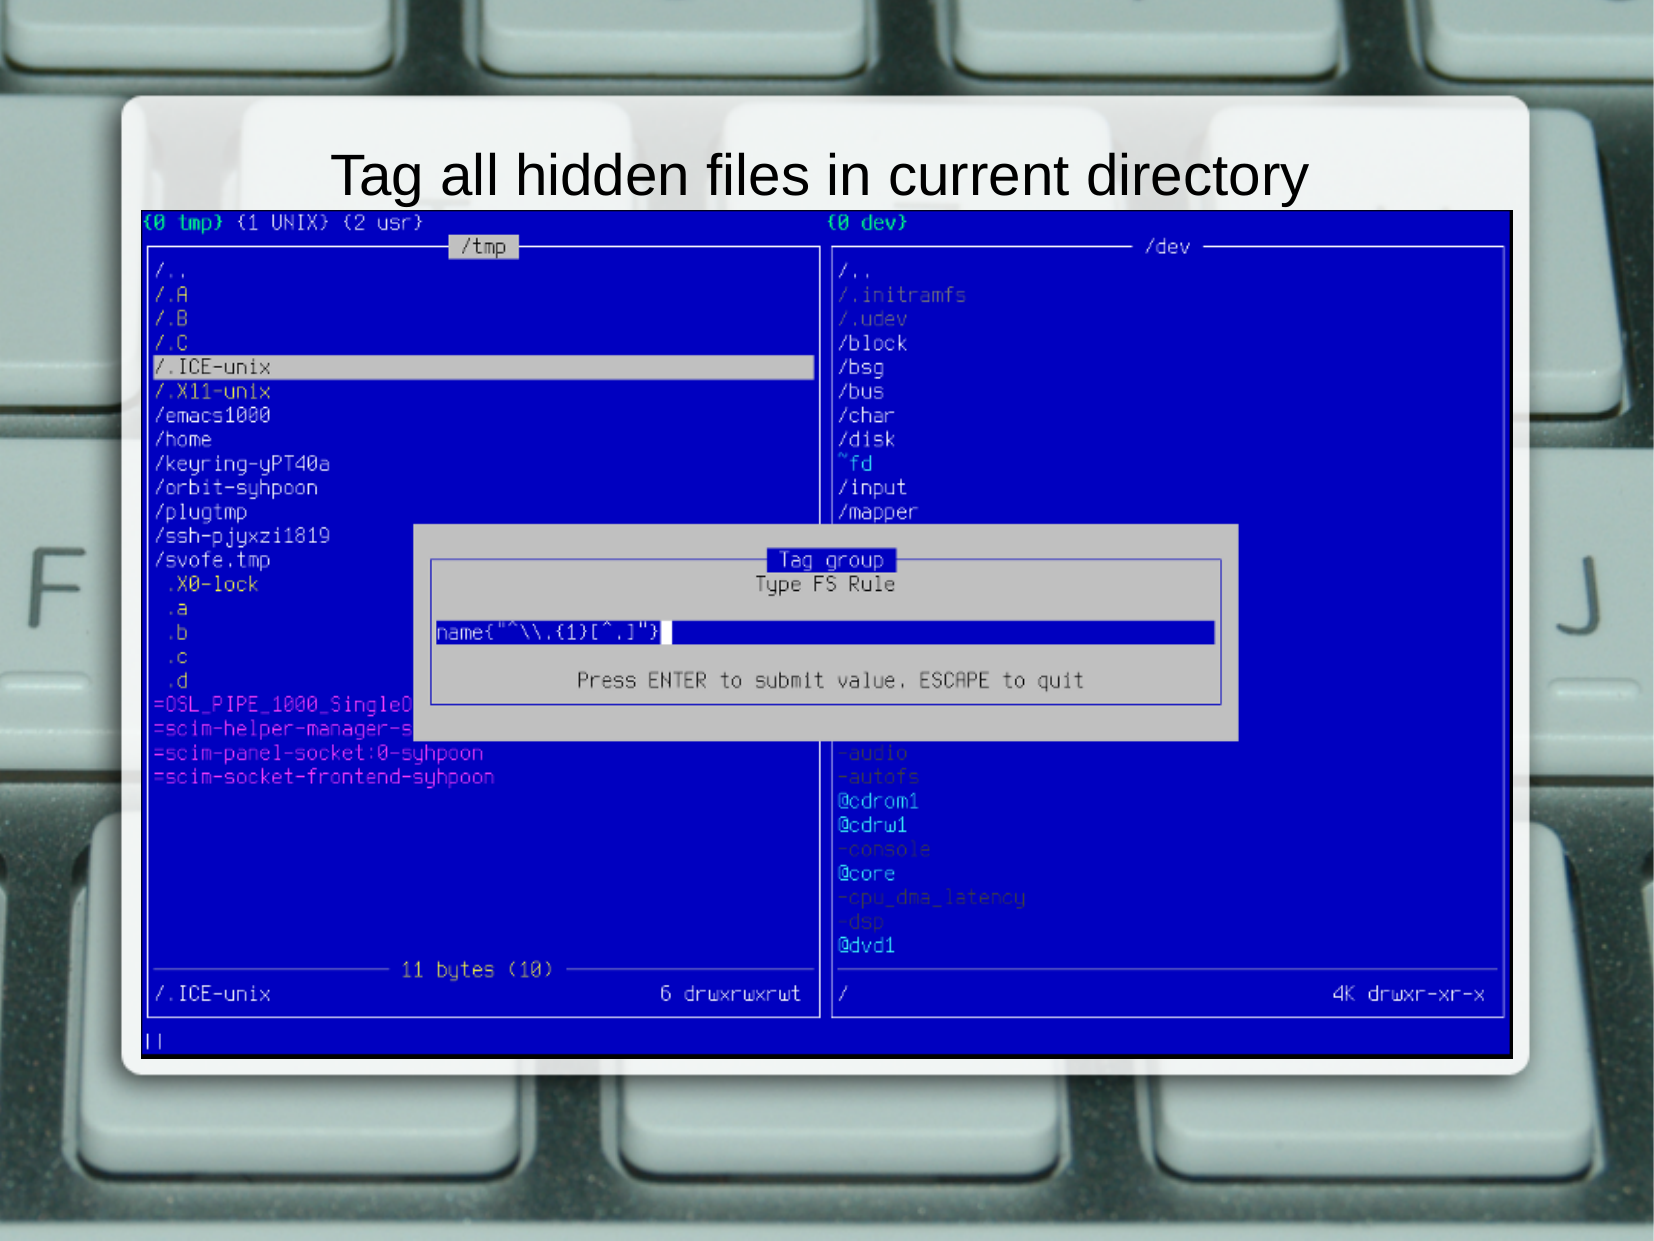

# Tag all hidden files in current directory